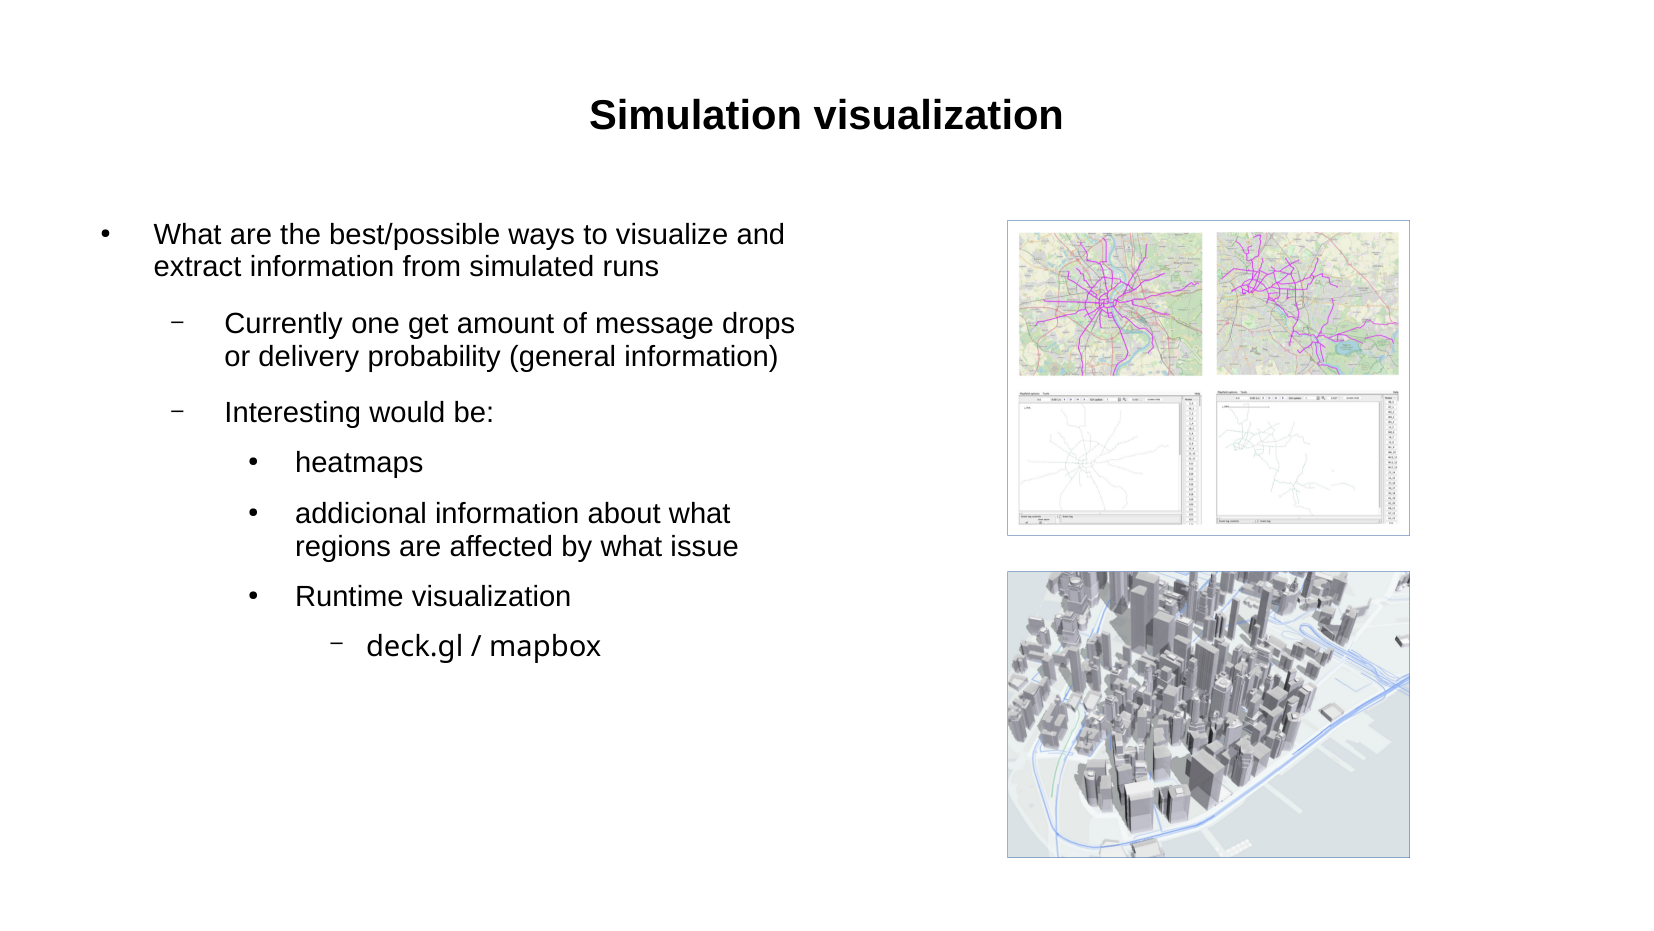

Simulation visualization
# What are the best/possible ways to visualize and extract information from simulated runs
Currently one get amount of message drops or delivery probability (general information)
Interesting would be:
heatmaps
addicional information about what regions are affected by what issue
Runtime visualization
deck.gl / mapbox